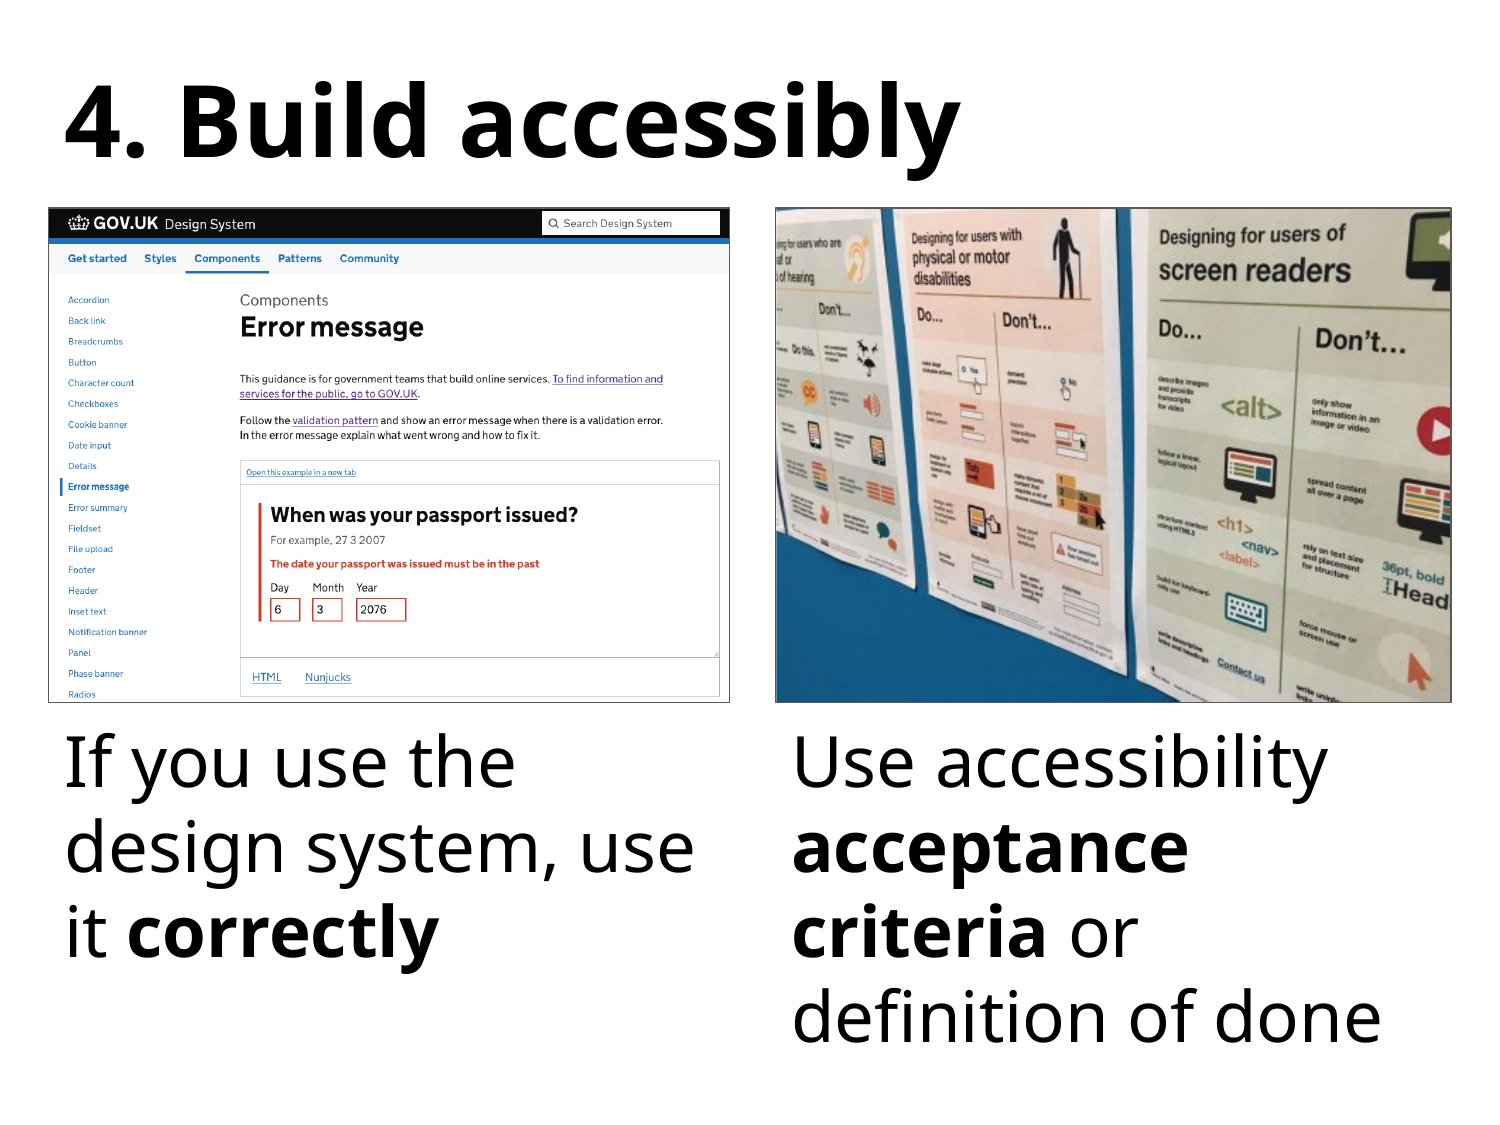

4. Build accessibly
If you use the design system, use it correctly
Use accessibility acceptance criteria or definition of done